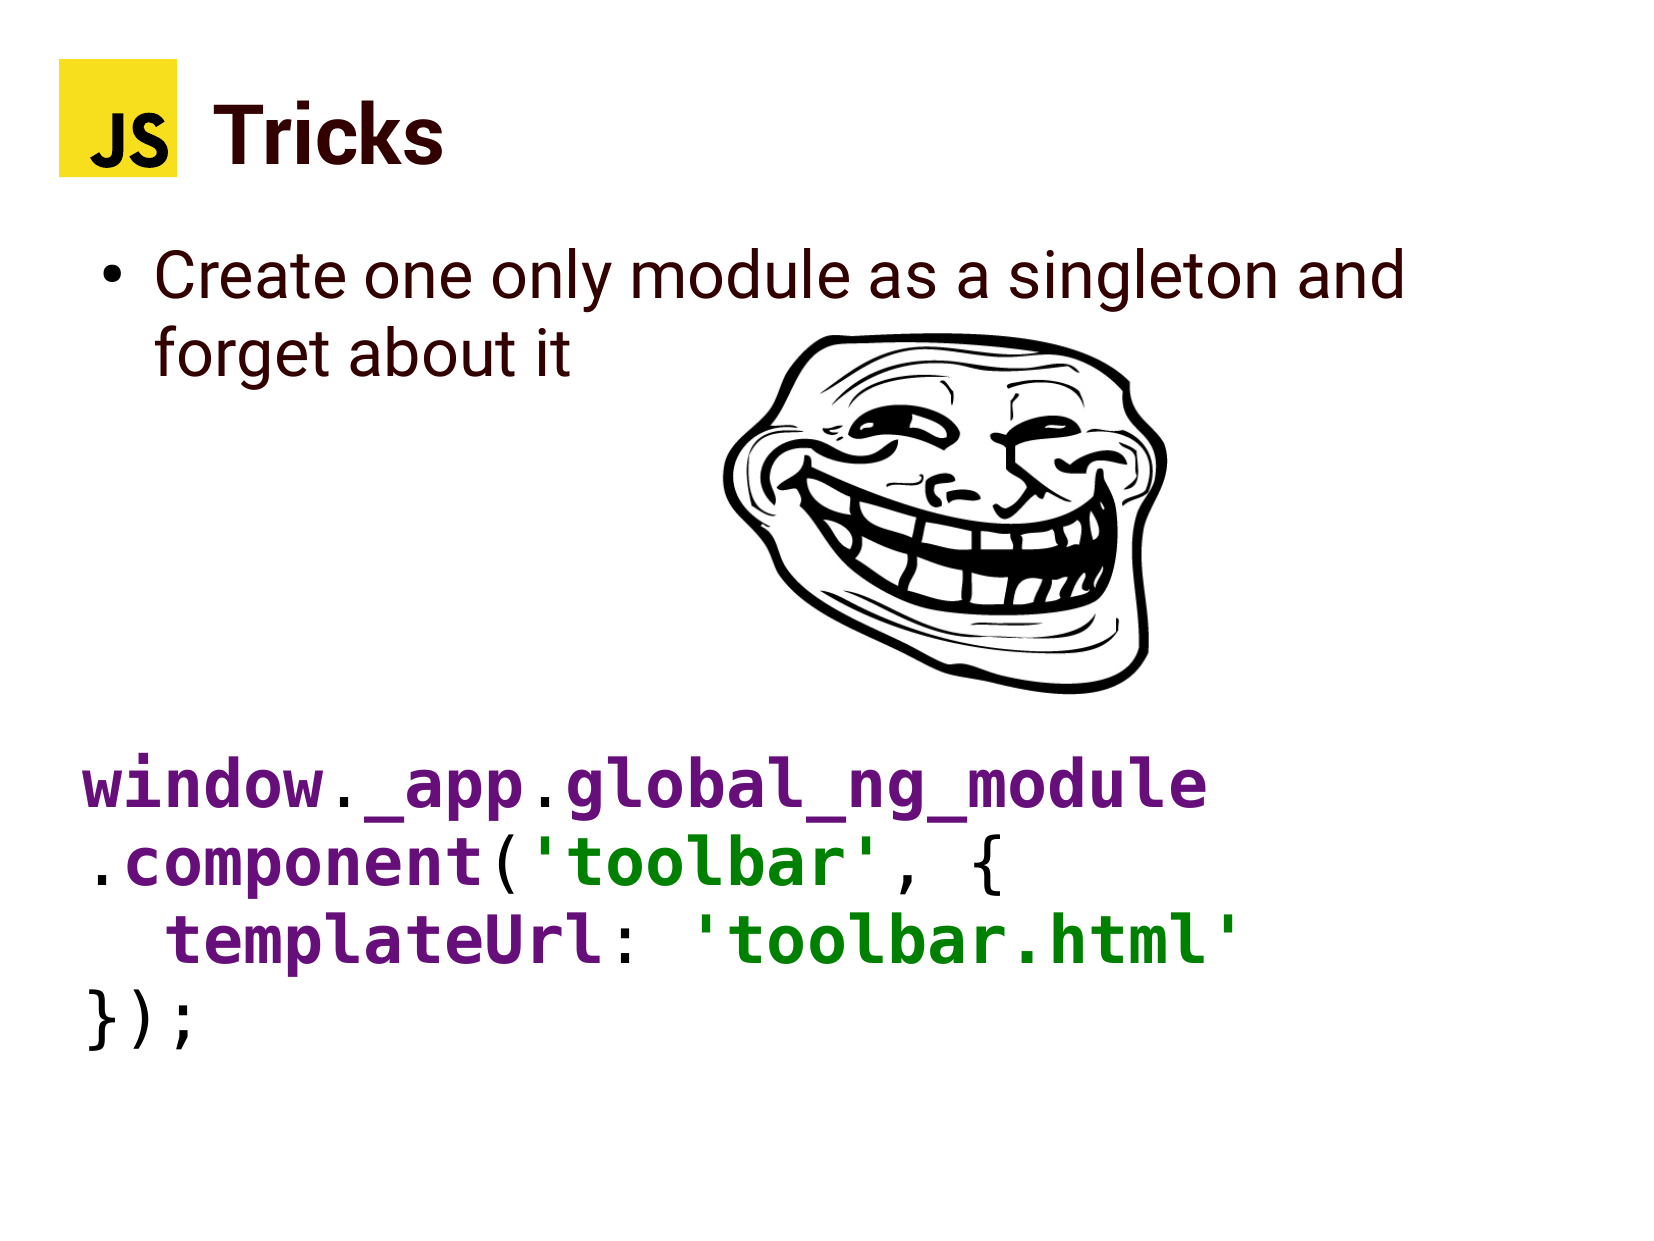

# Tricks
Create one only module as a singleton and forget about it
window._app.global_ng_module
.component('toolbar', {
 templateUrl: 'toolbar.html'
});